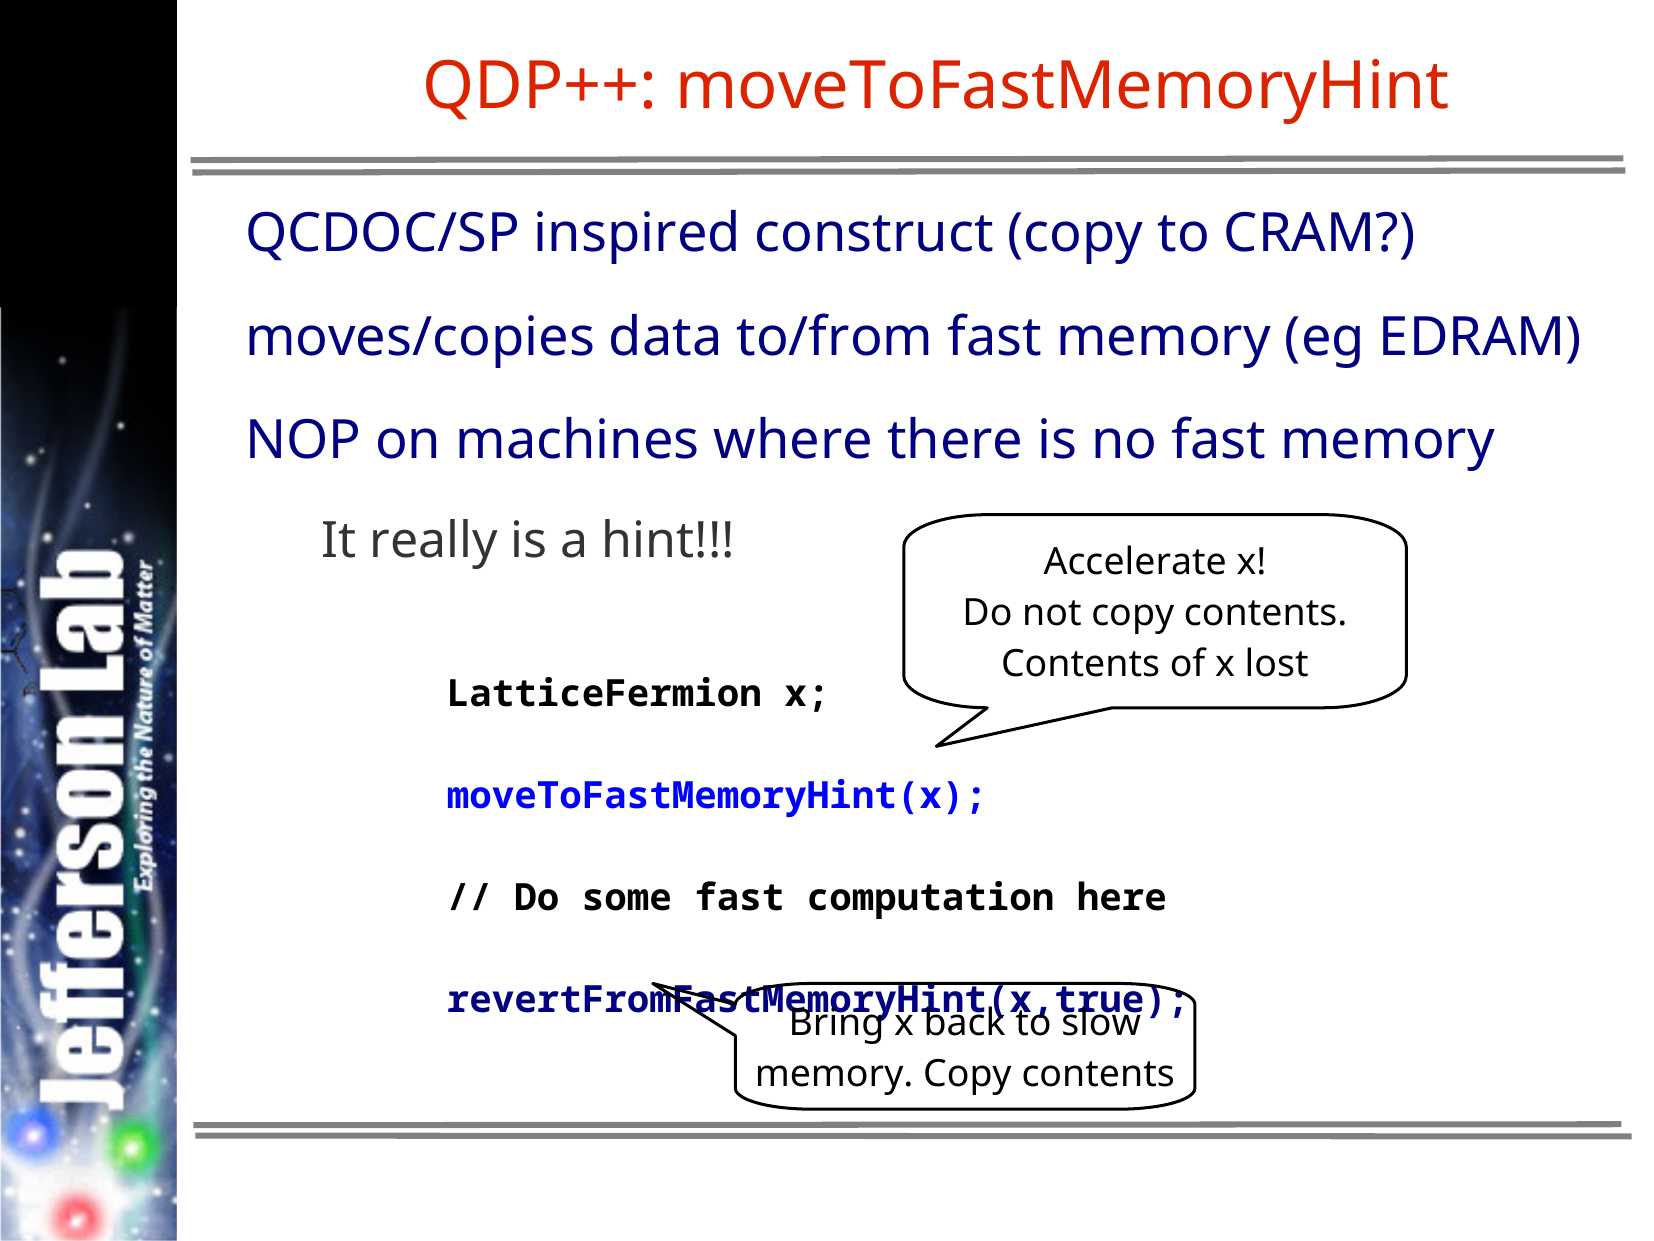

# QDP++: moveToFastMemoryHint
QCDOC/SP inspired construct (copy to CRAM?)
moves/copies data to/from fast memory (eg EDRAM)
NOP on machines where there is no fast memory
It really is a hint!!!
Accelerate x!
Do not copy contents.
Contents of x lost
LatticeFermion x;
moveToFastMemoryHint(x);
// Do some fast computation here
revertFromFastMemoryHint(x,true);
Bring x back to slow
memory. Copy contents